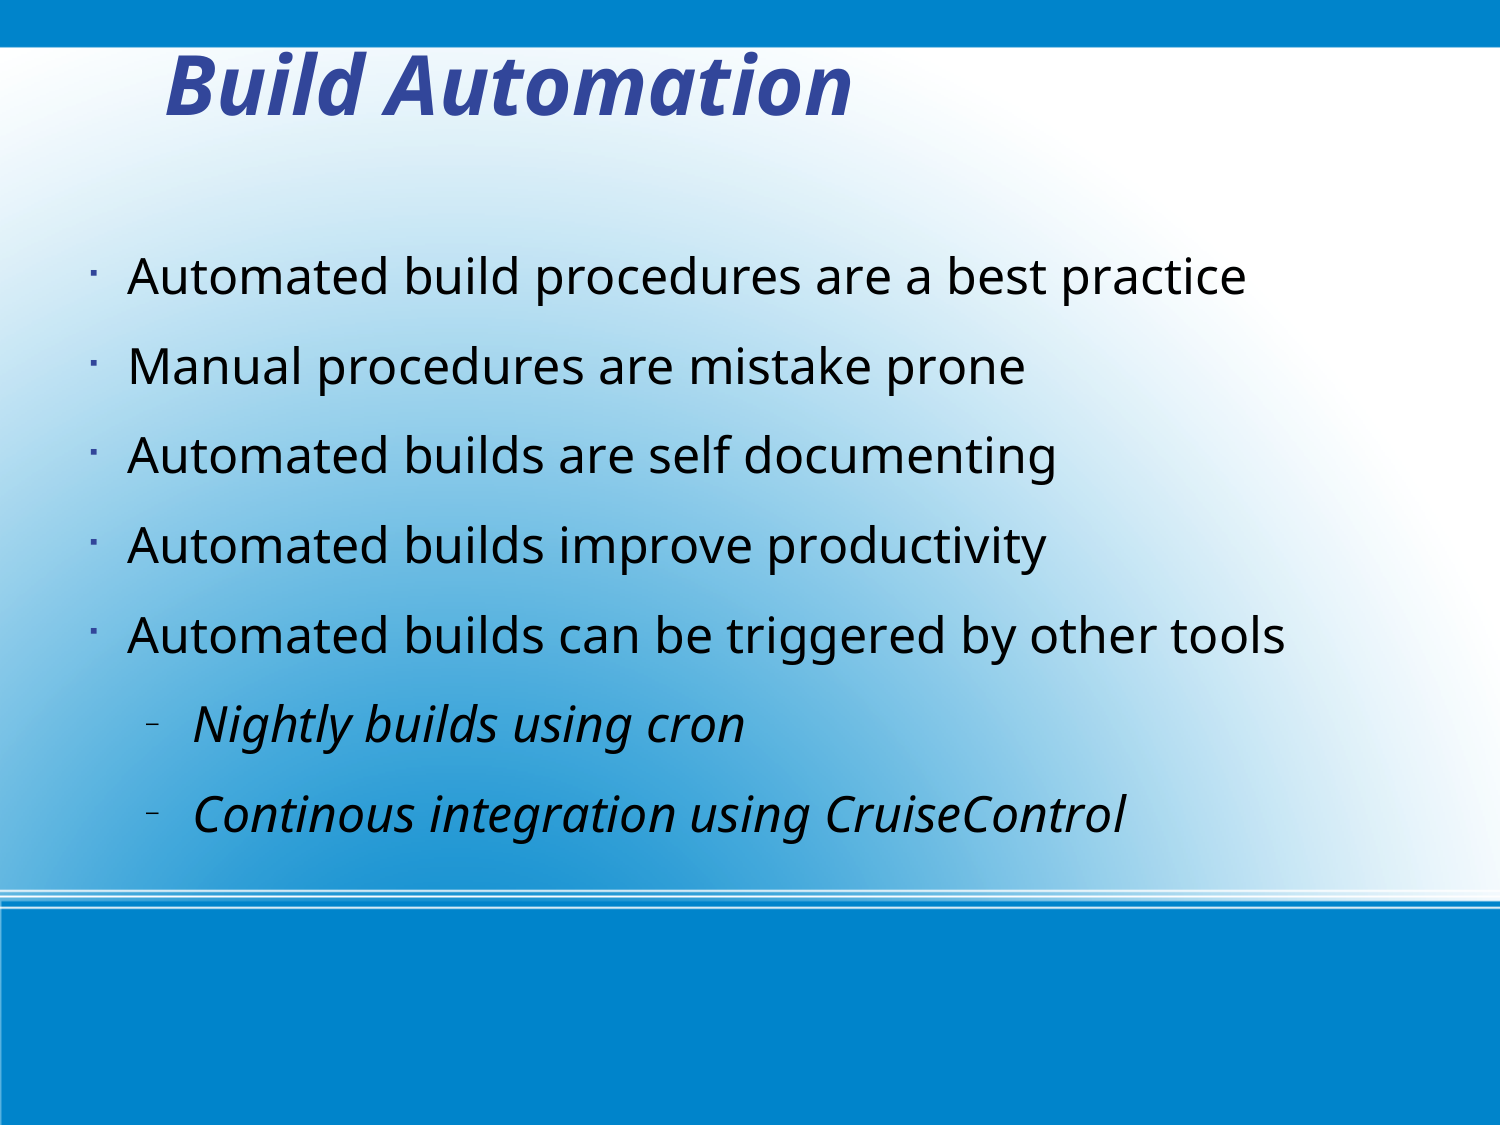

# Build Automation
Automated build procedures are a best practice
Manual procedures are mistake prone
Automated builds are self documenting
Automated builds improve productivity
Automated builds can be triggered by other tools
Nightly builds using cron
Continous integration using CruiseControl